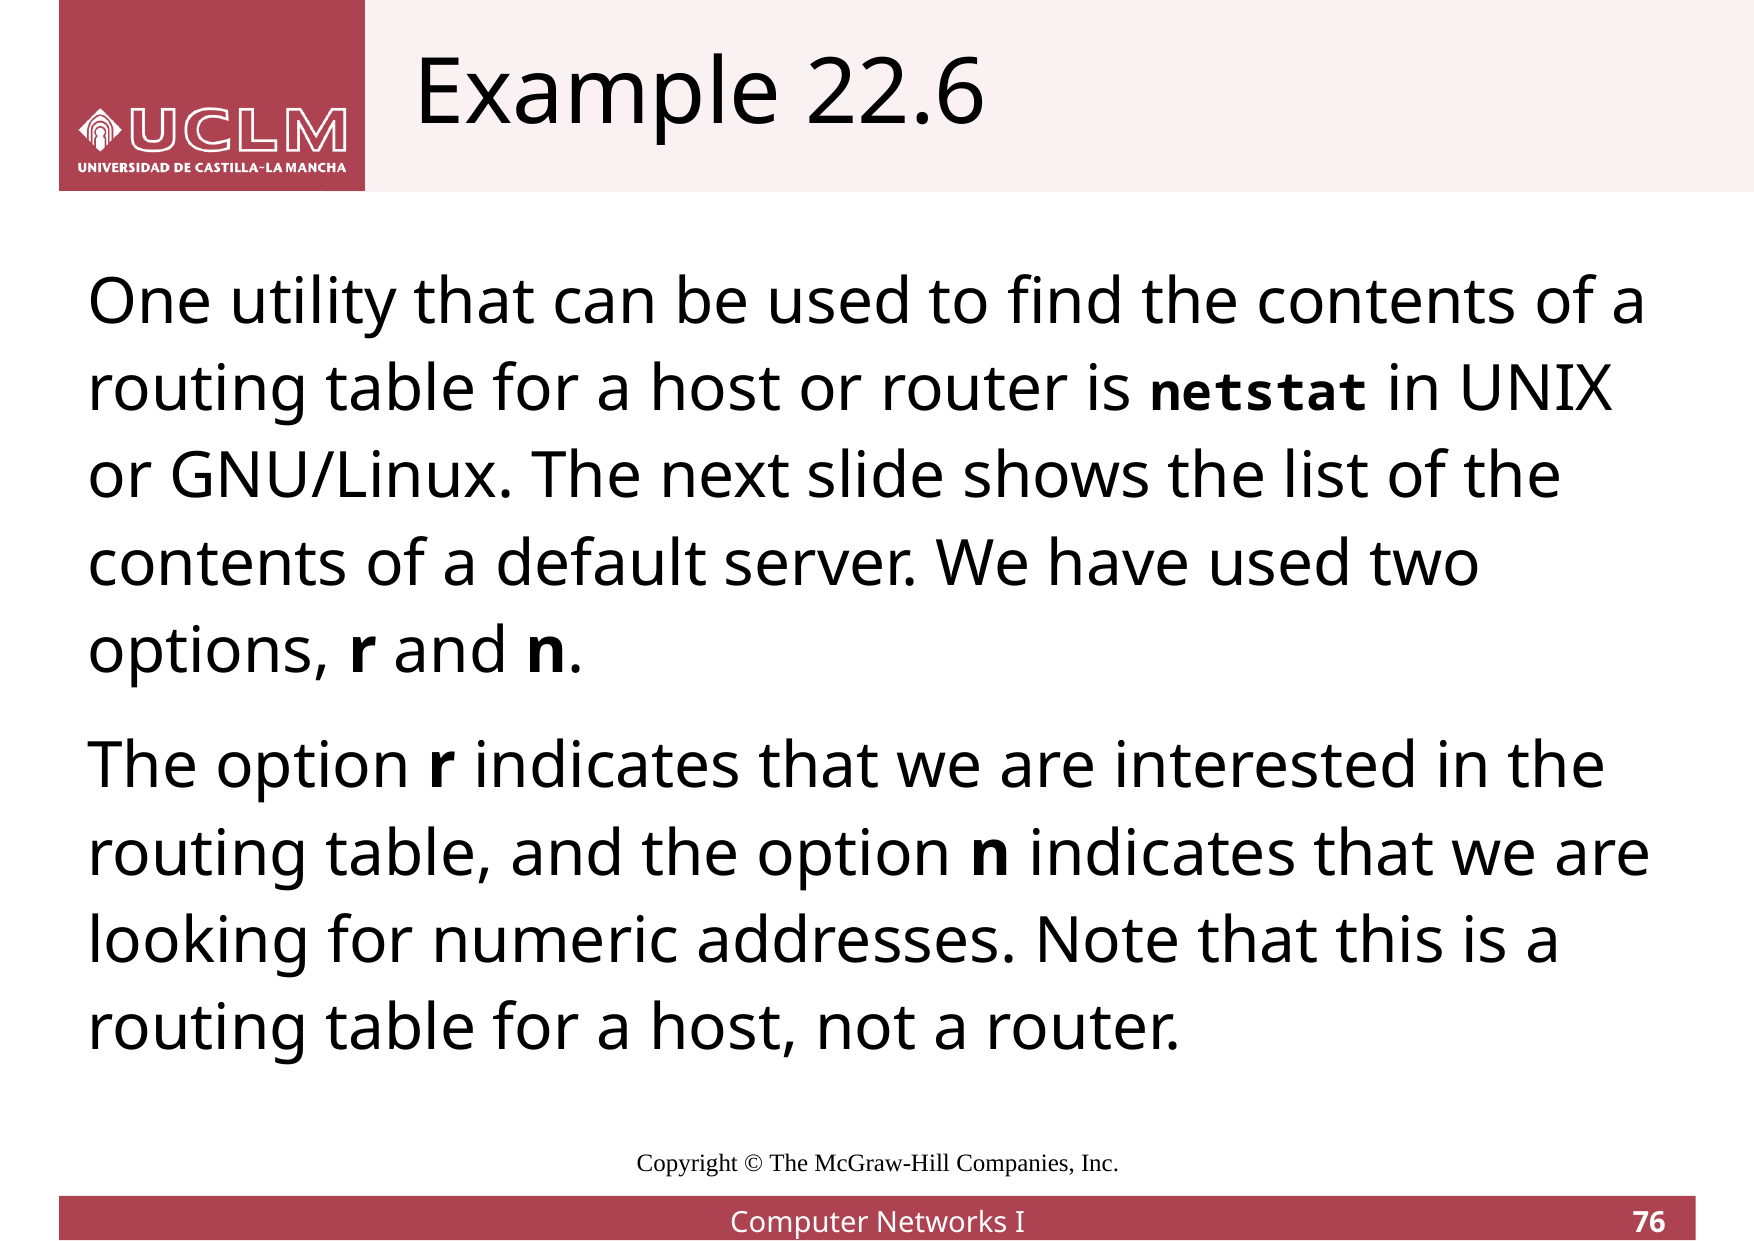

# Example 22.6
One utility that can be used to find the contents of a routing table for a host or router is netstat in UNIX or GNU/Linux. The next slide shows the list of the contents of a default server. We have used two options, r and n.
The option r indicates that we are interested in the routing table, and the option n indicates that we are looking for numeric addresses. Note that this is a routing table for a host, not a router.
Copyright © The McGraw-Hill Companies, Inc.
Computer Networks I
76